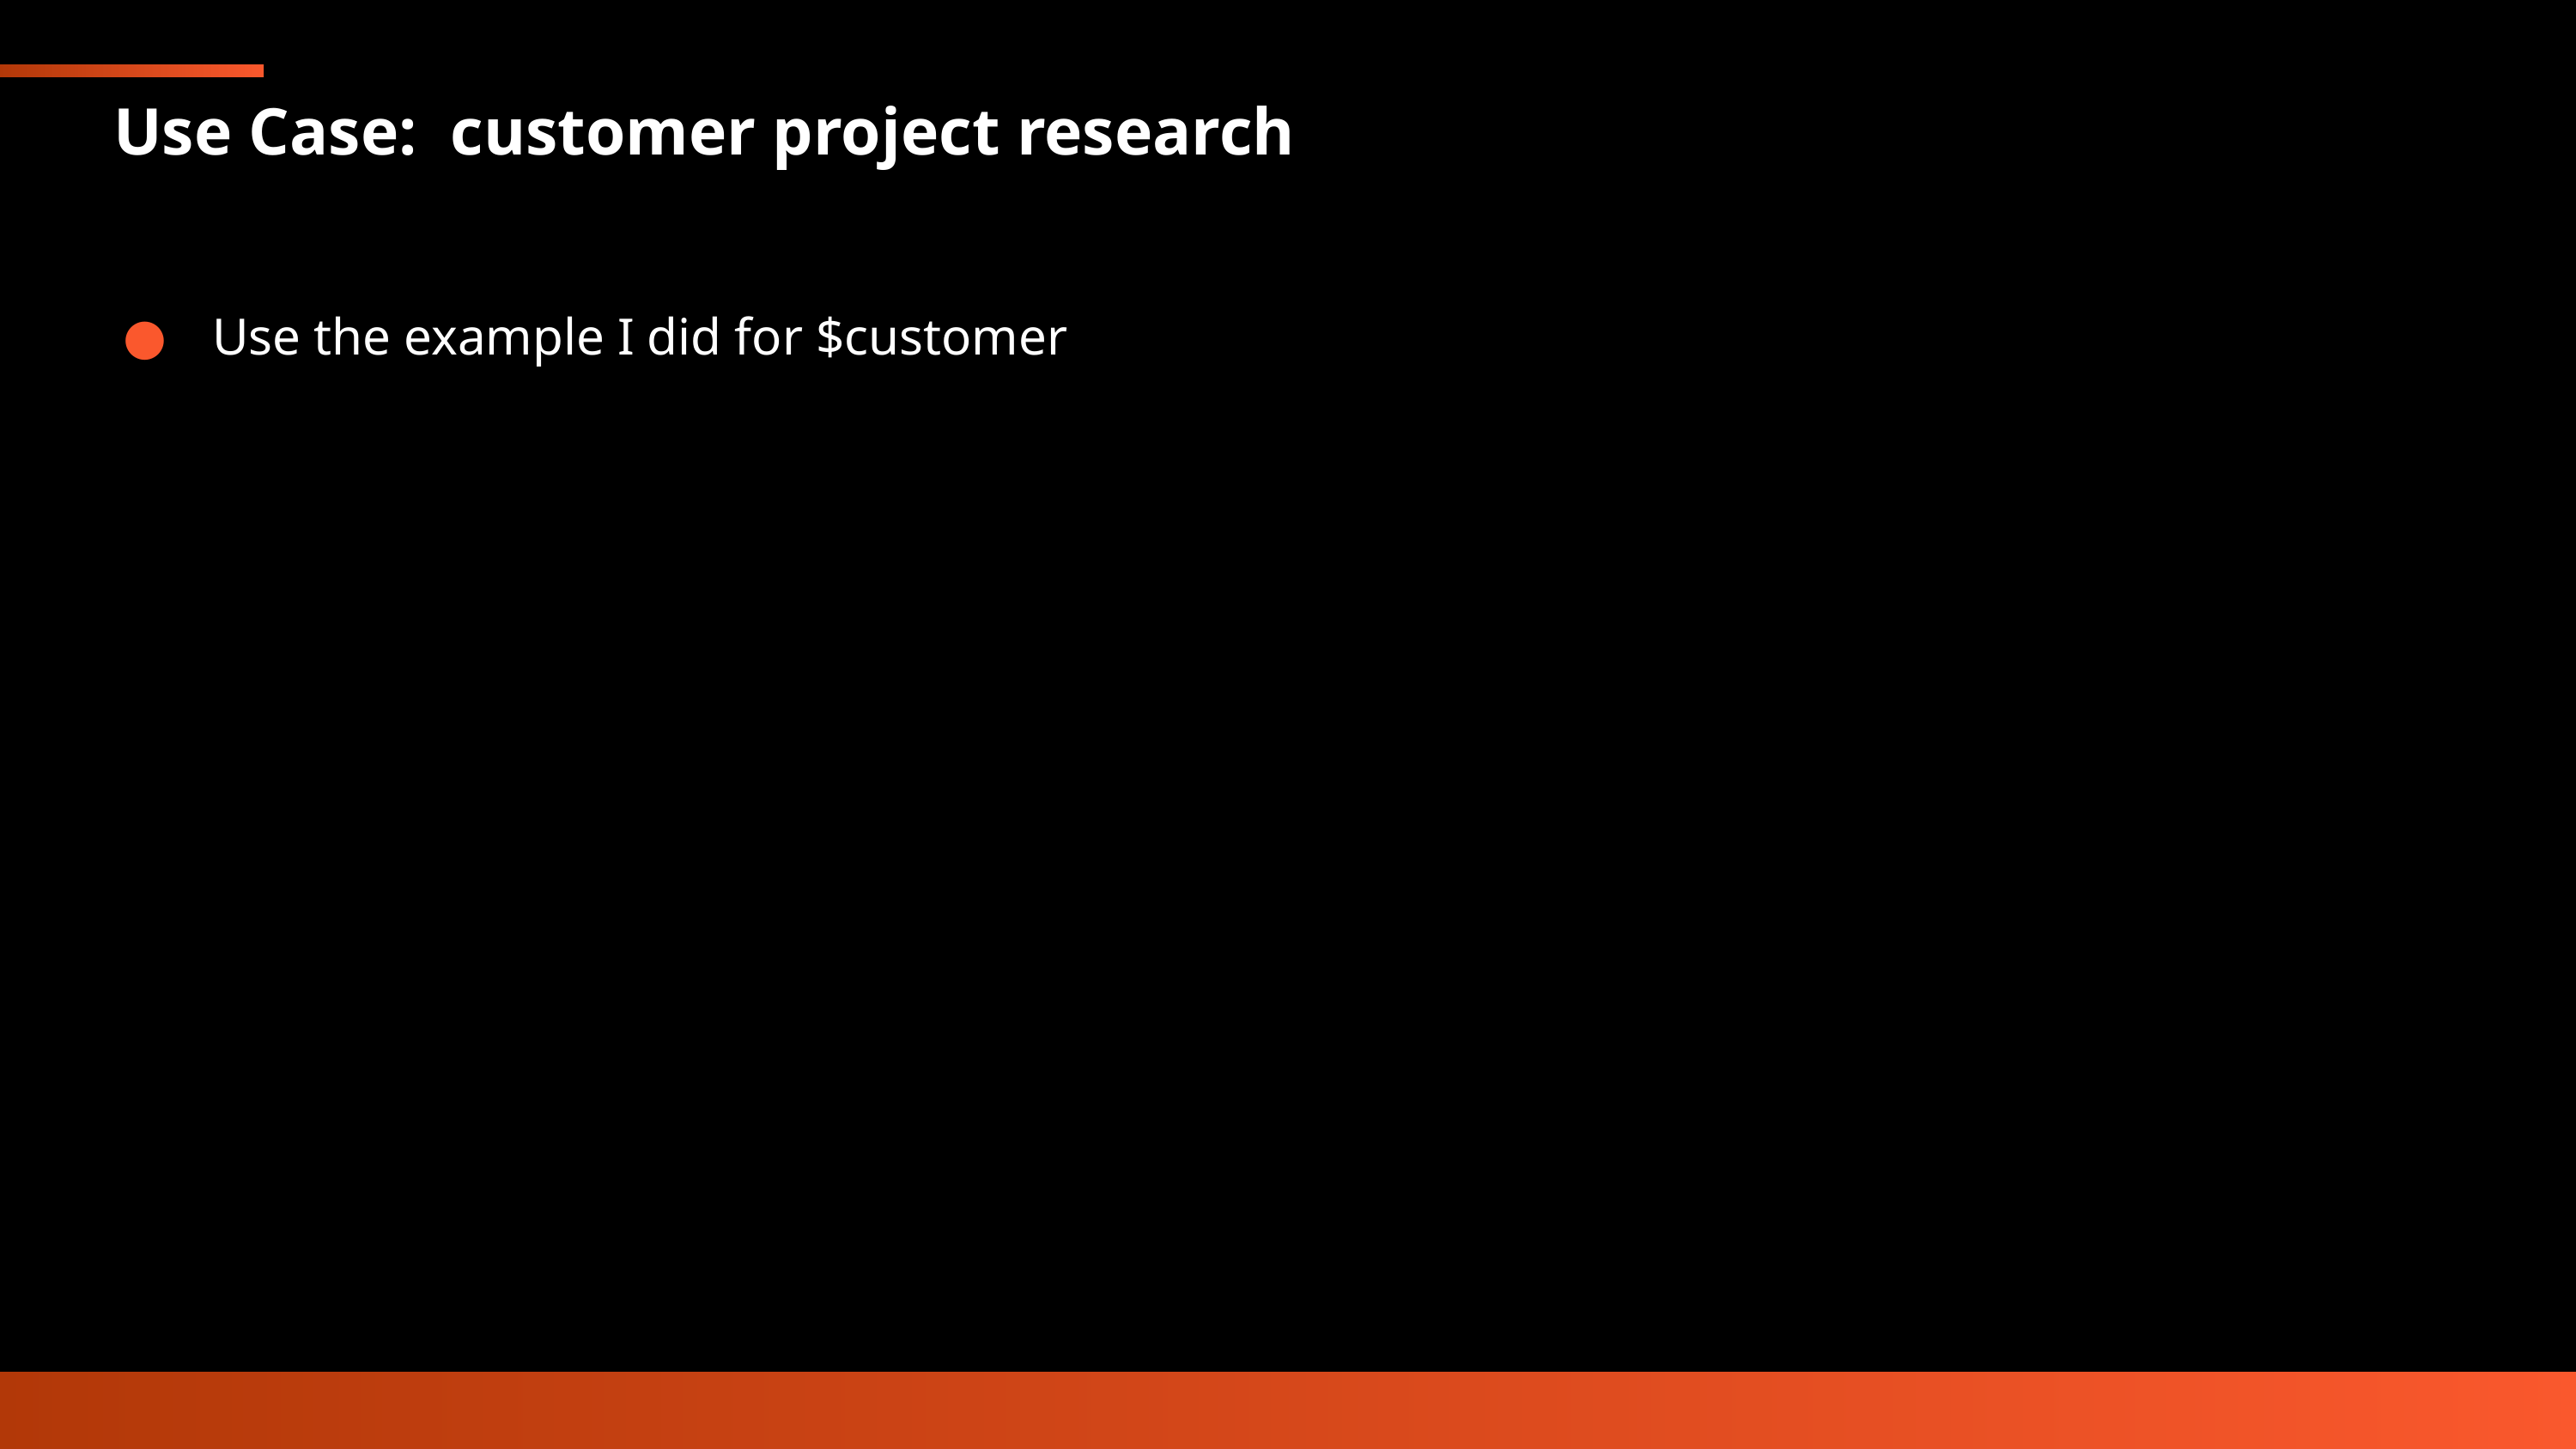

# Use Case: customer project research
Use the example I did for $customer